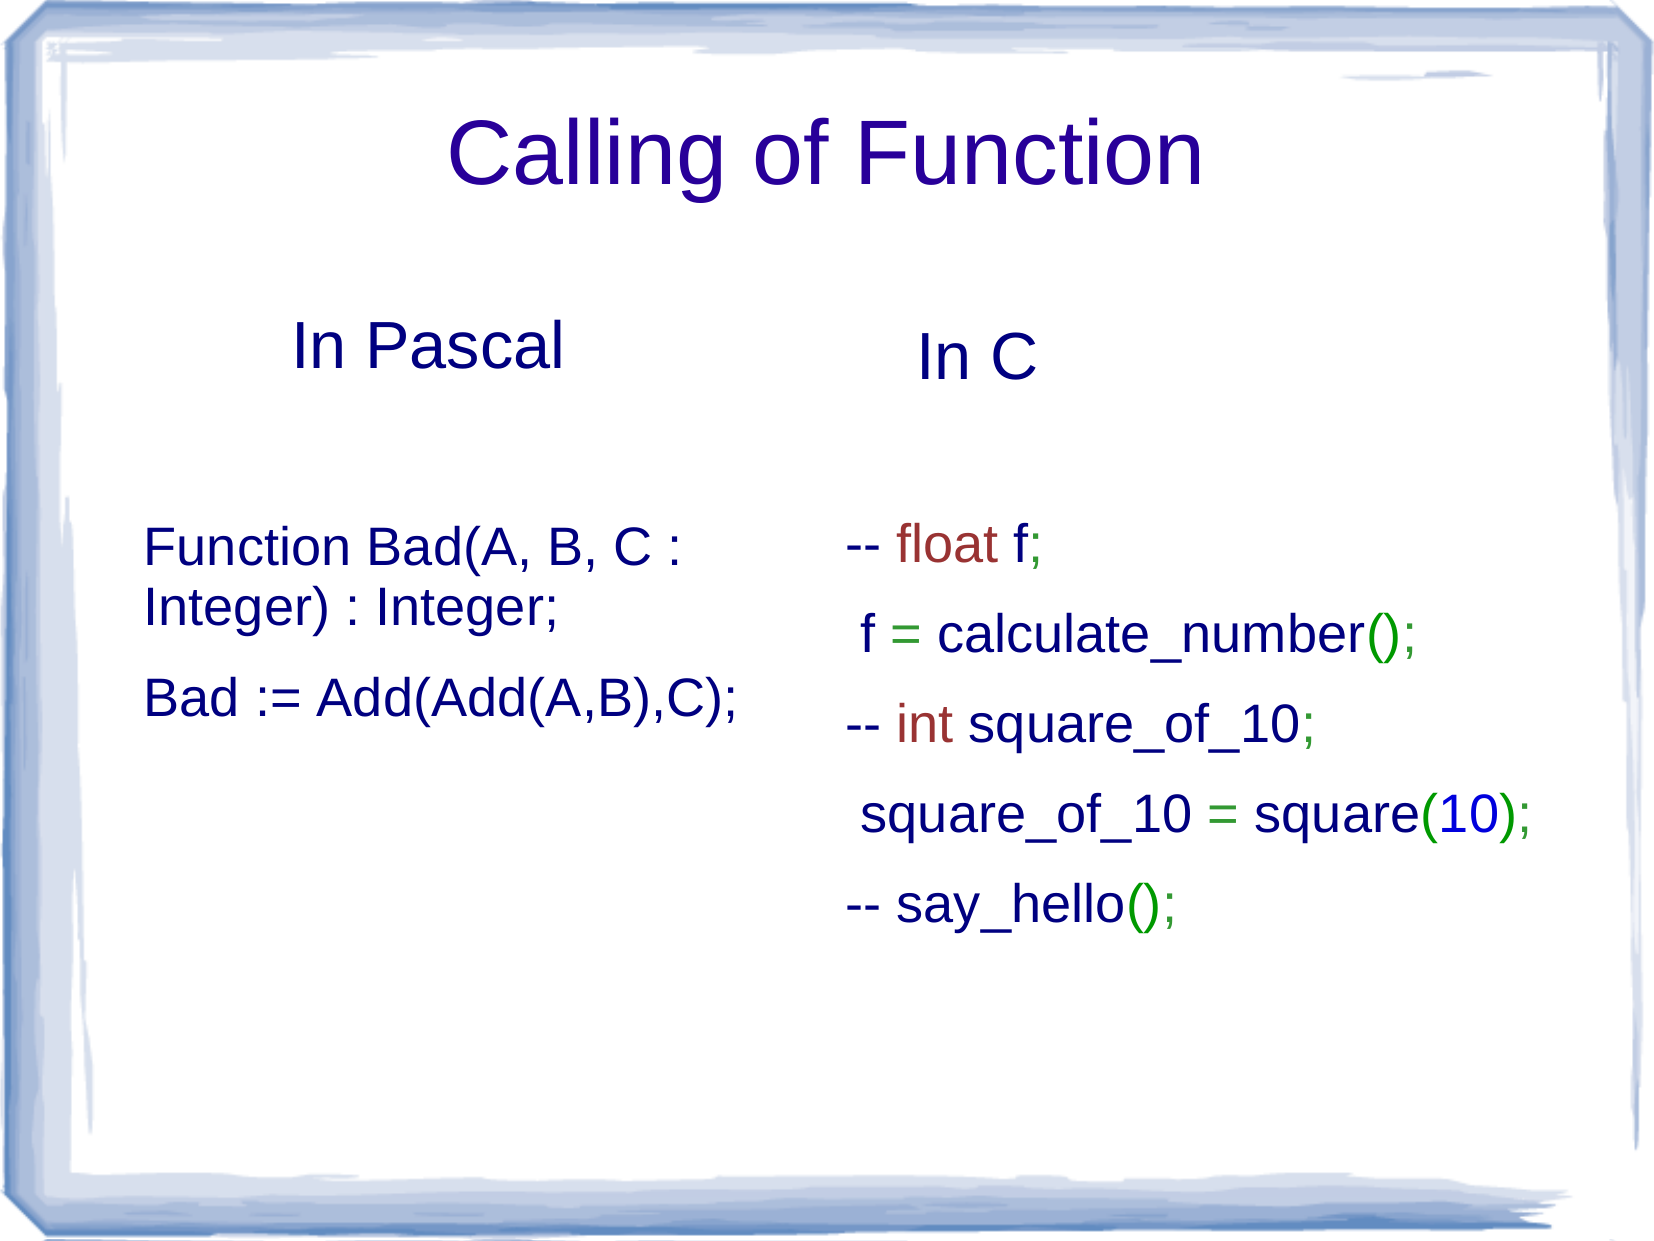

# Calling of Function
 In Pascal
Function Bad(A, B, C : Integer) : Integer;
Bad := Add(Add(A,B),C);
In C
-- float f;
 f = calculate_number();
-- int square_of_10;
 square_of_10 = square(10);
-- say_hello();